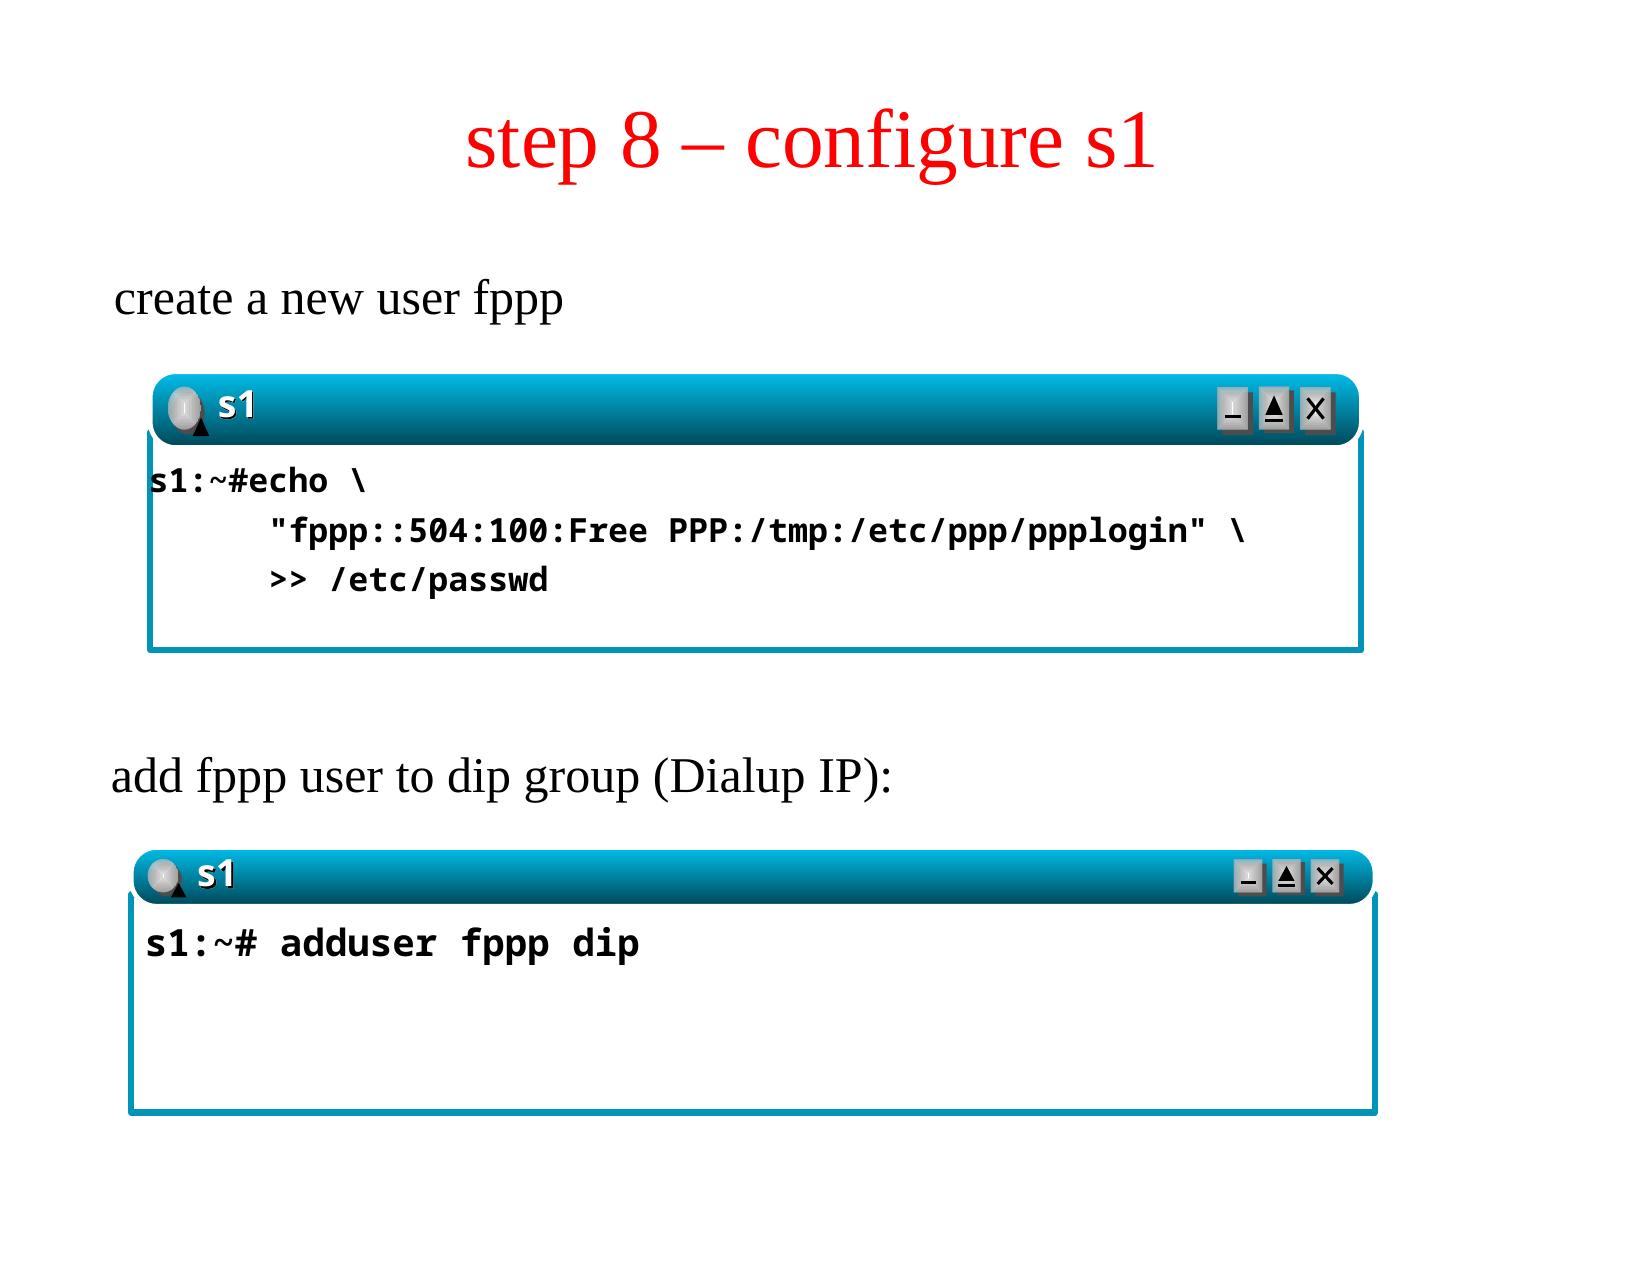

step 8 – configure s1
create a new user fppp
s1
s1:~#echo \
 "fppp::504:100:Free PPP:/tmp:/etc/ppp/ppplogin" \
 >> /etc/passwd
add fppp user to dip group (Dialup IP):
s1
s1:~# adduser fppp dip